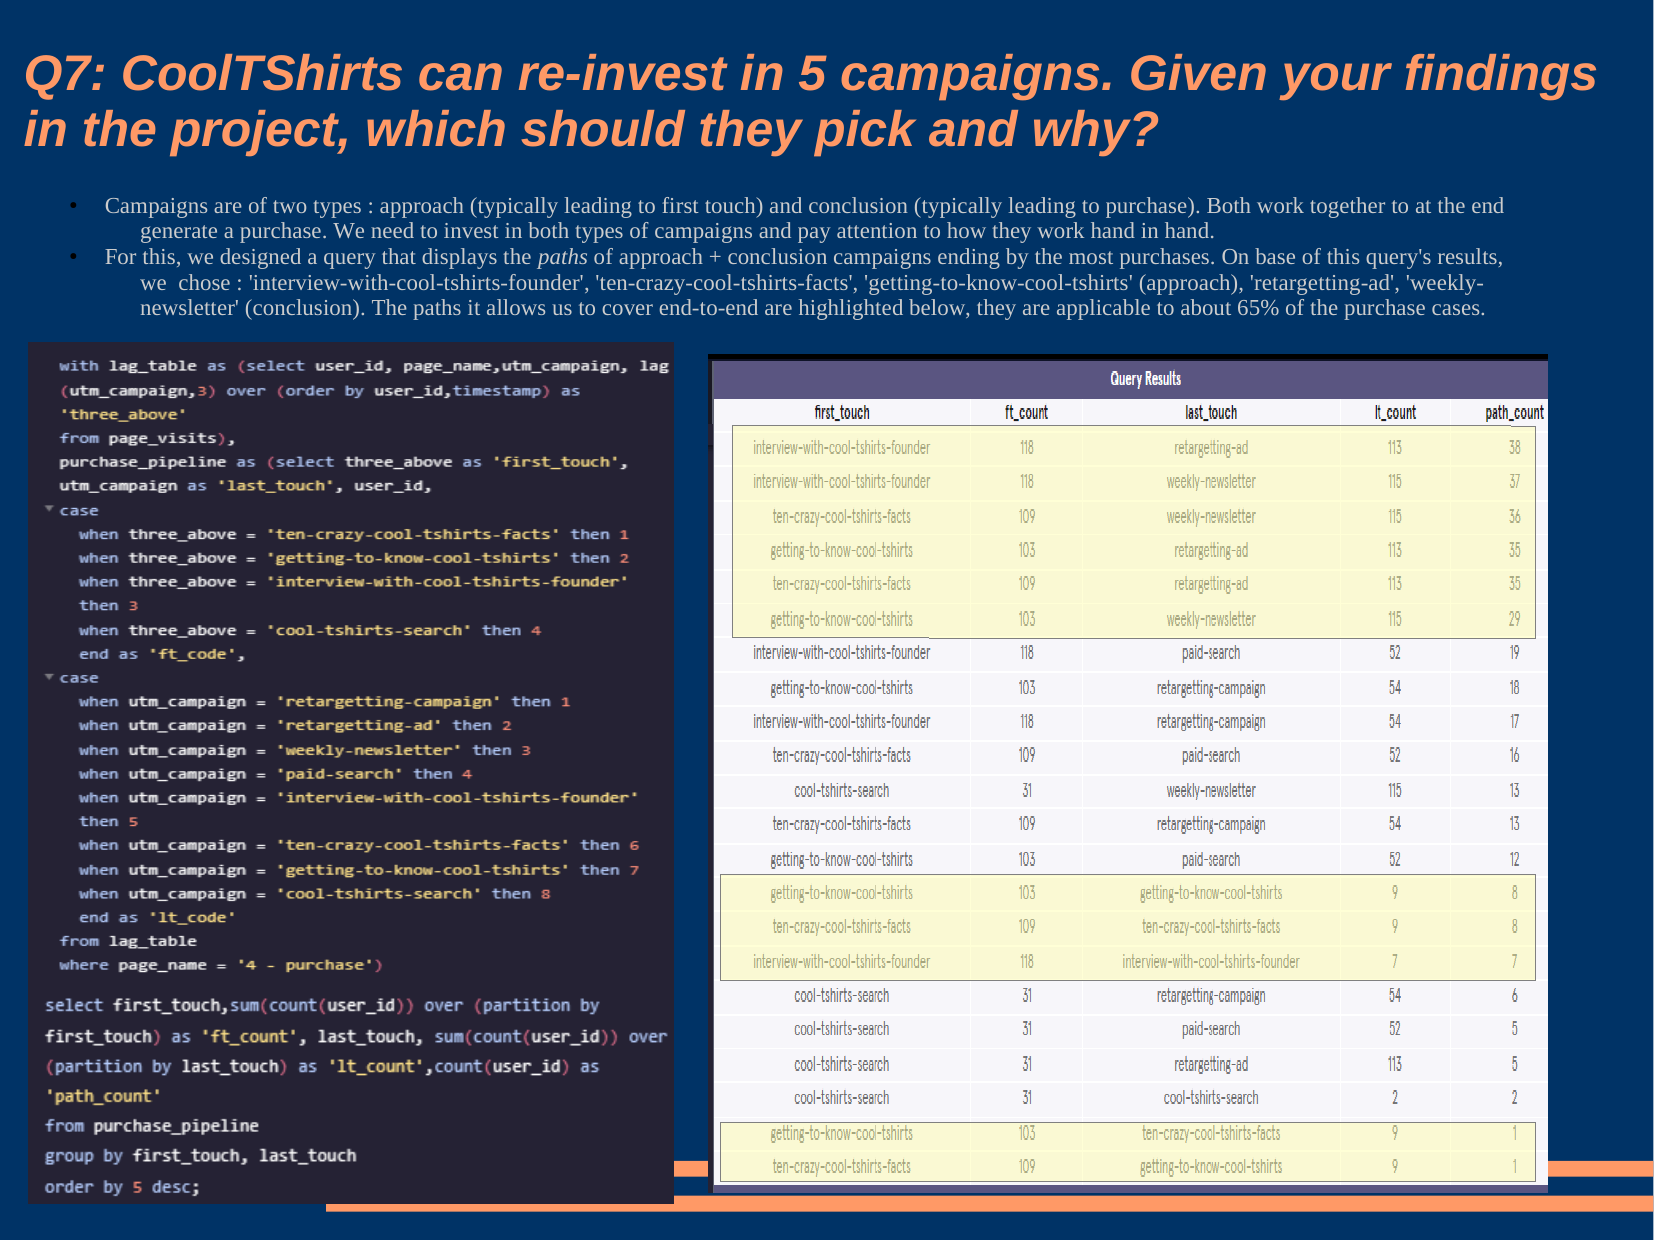

# Q7: CoolTShirts can re-invest in 5 campaigns. Given your findings in the project, which should they pick and why?
Campaigns are of two types : approach (typically leading to first touch) and conclusion (typically leading to purchase). Both work together to at the end generate a purchase. We need to invest in both types of campaigns and pay attention to how they work hand in hand.
For this, we designed a query that displays the paths of approach + conclusion campaigns ending by the most purchases. On base of this query's results, we  chose : 'interview-with-cool-tshirts-founder', 'ten-crazy-cool-tshirts-facts', 'getting-to-know-cool-tshirts' (approach), 'retargetting-ad', 'weekly-newsletter' (conclusion). The paths it allows us to cover end-to-end are highlighted below, they are applicable to about 65% of the purchase cases.